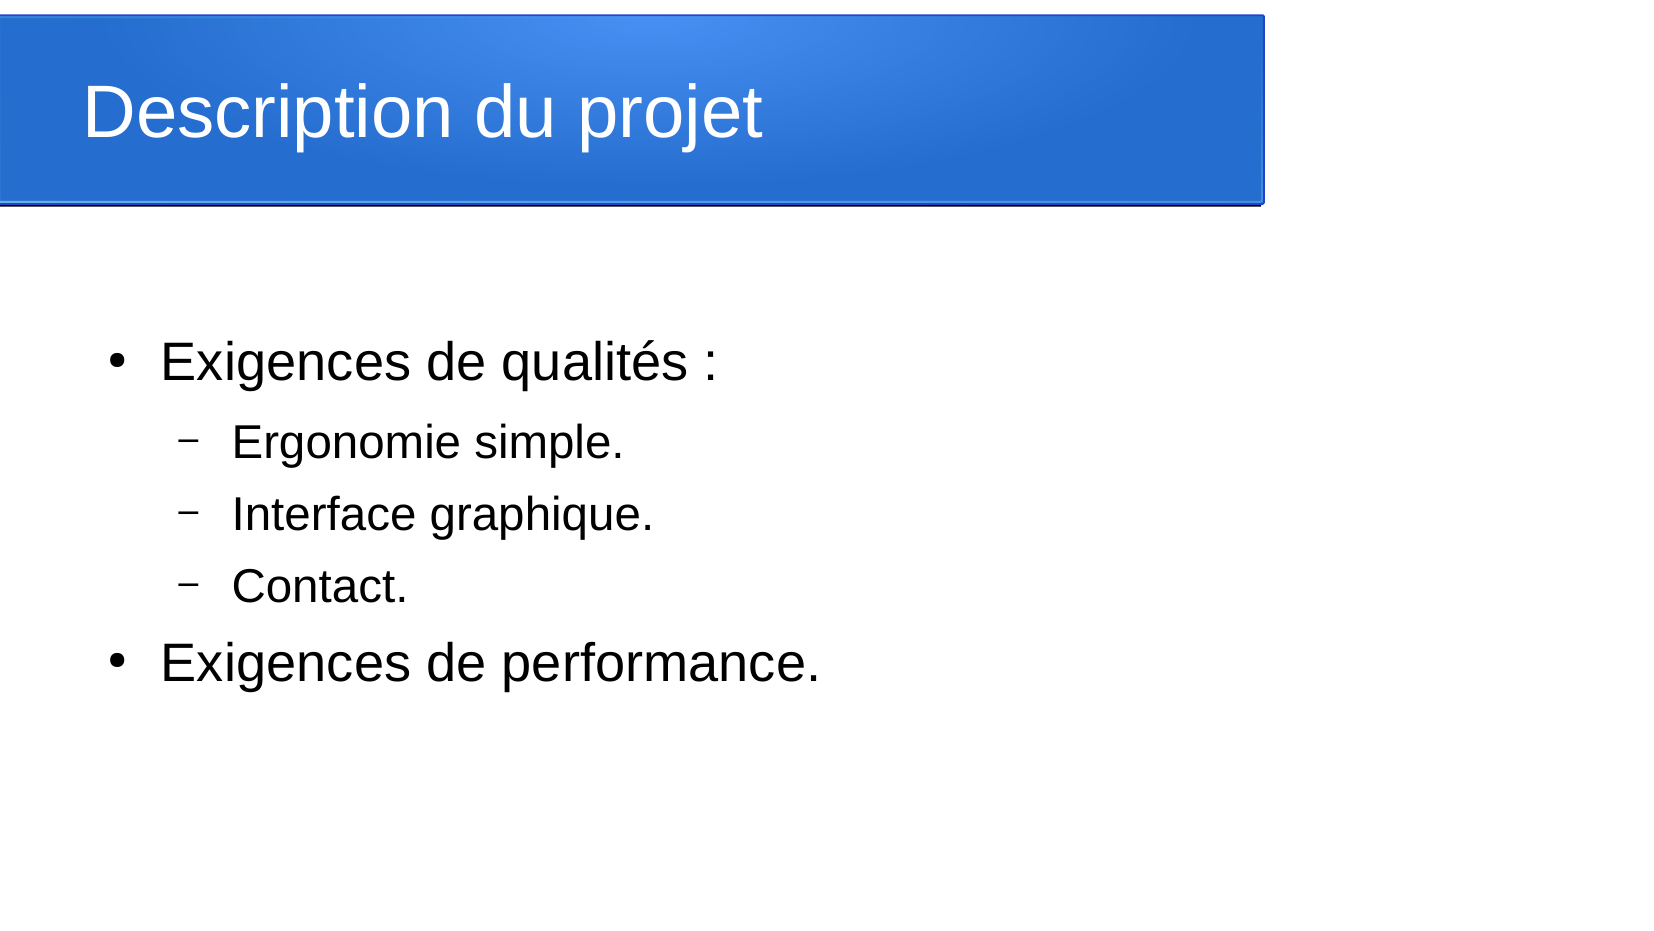

# Description du projet
Exigences de qualités :
Ergonomie simple.
Interface graphique.
Contact.
Exigences de performance.